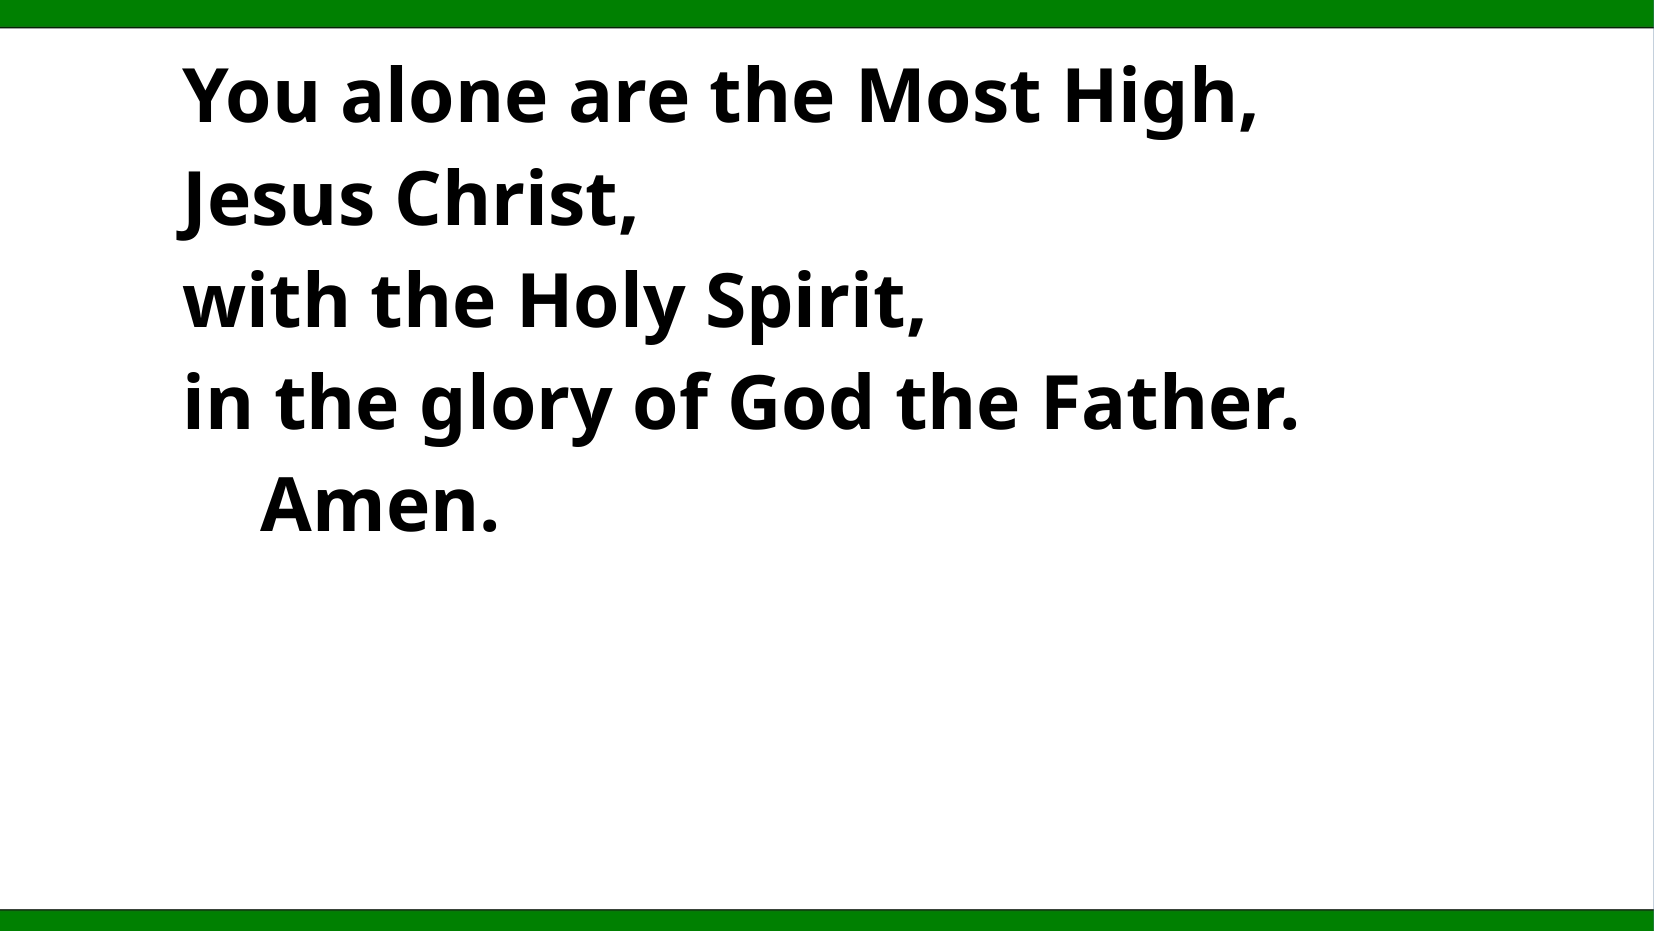

You alone are the Most High,
 Jesus Christ,
 with the Holy Spirit,
 in the glory of God the Father.
 Amen.